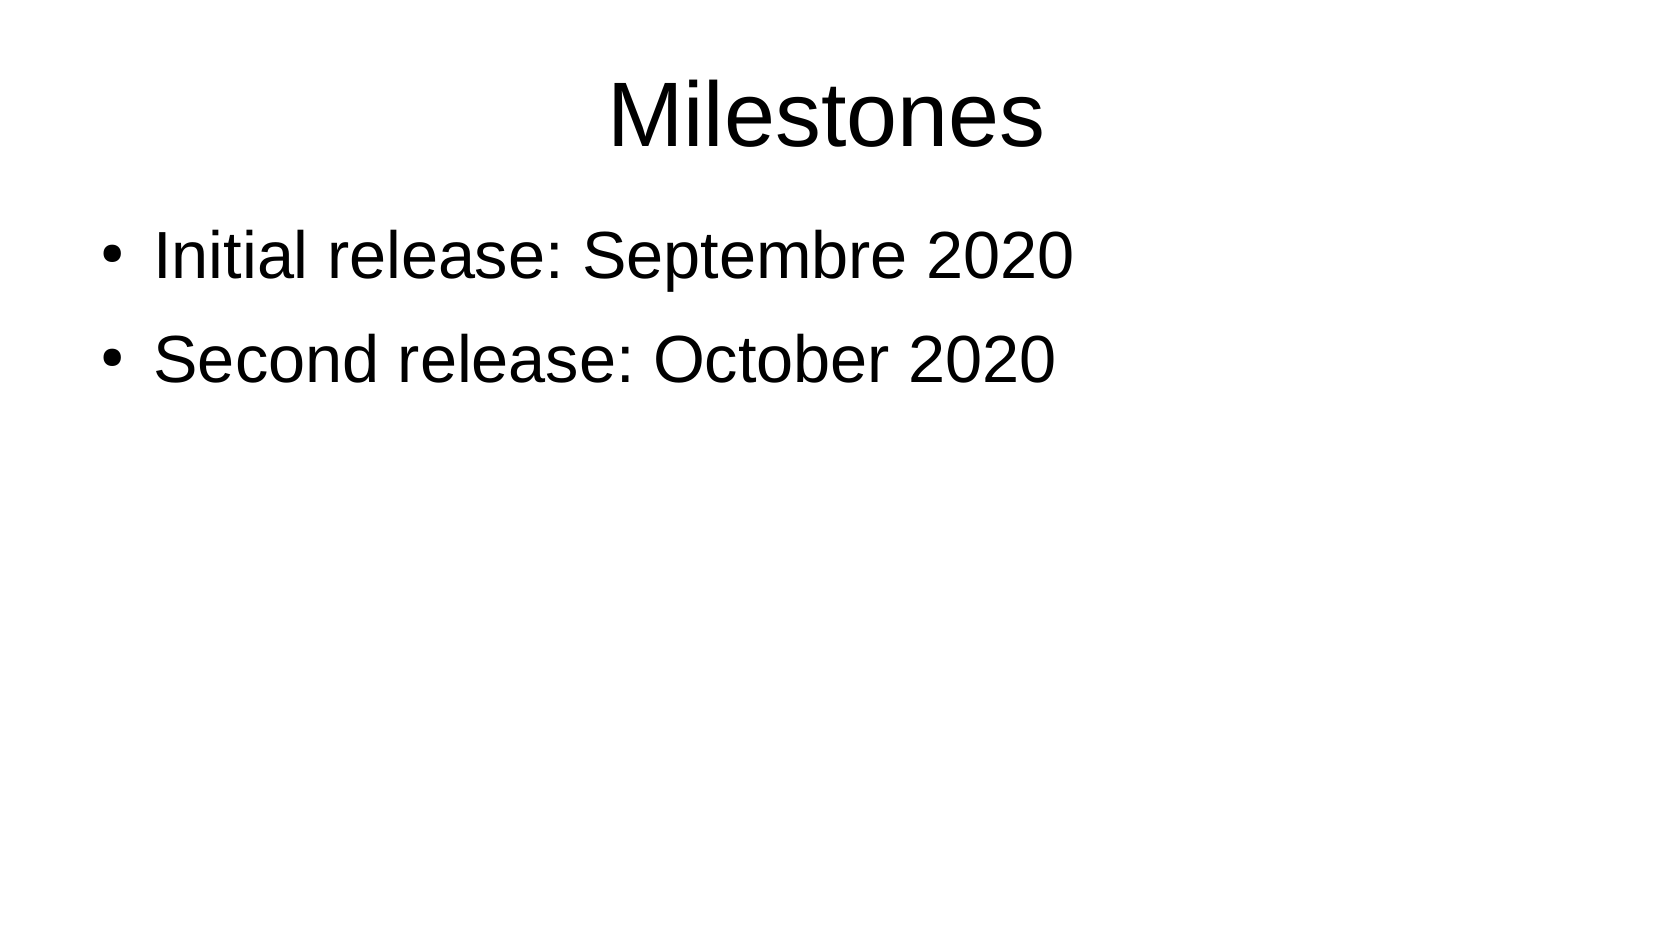

# Milestones
Initial release: Septembre 2020
Second release: October 2020